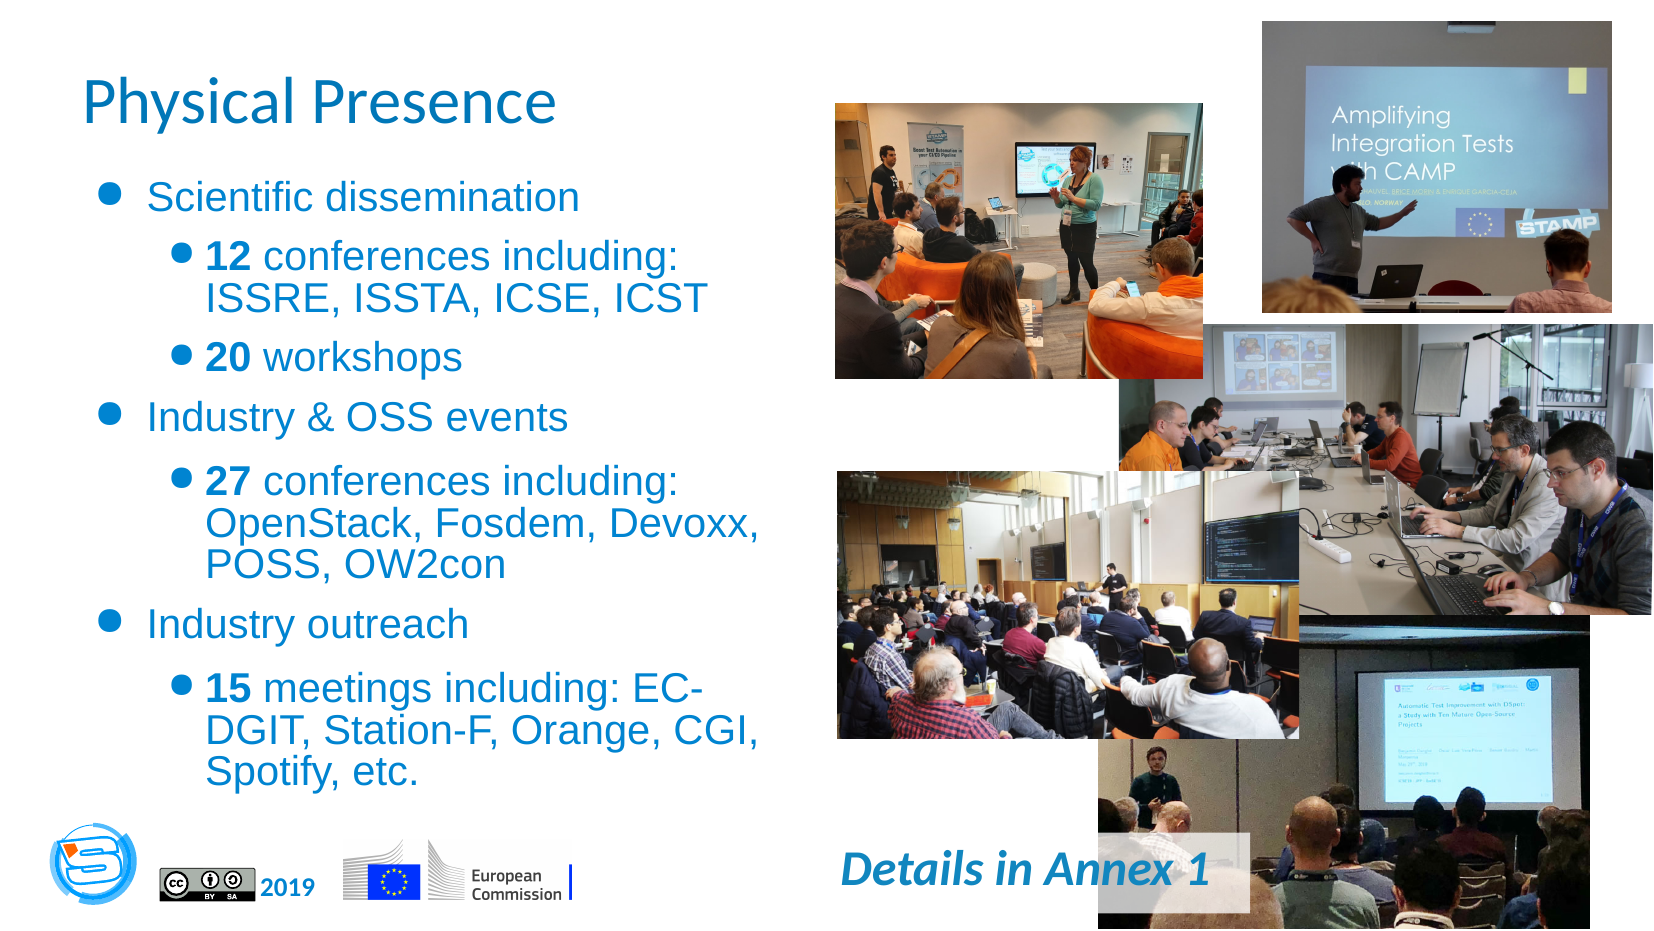

# Physical Presence
Scientific dissemination
12 conferences including: ISSRE, ISSTA, ICSE, ICST
20 workshops
Industry & OSS events
27 conferences including: OpenStack, Fosdem, Devoxx, POSS, OW2con
Industry outreach
15 meetings including: EC-DGIT, Station-F, Orange, CGI, Spotify, etc.
Details in Annex 1
14